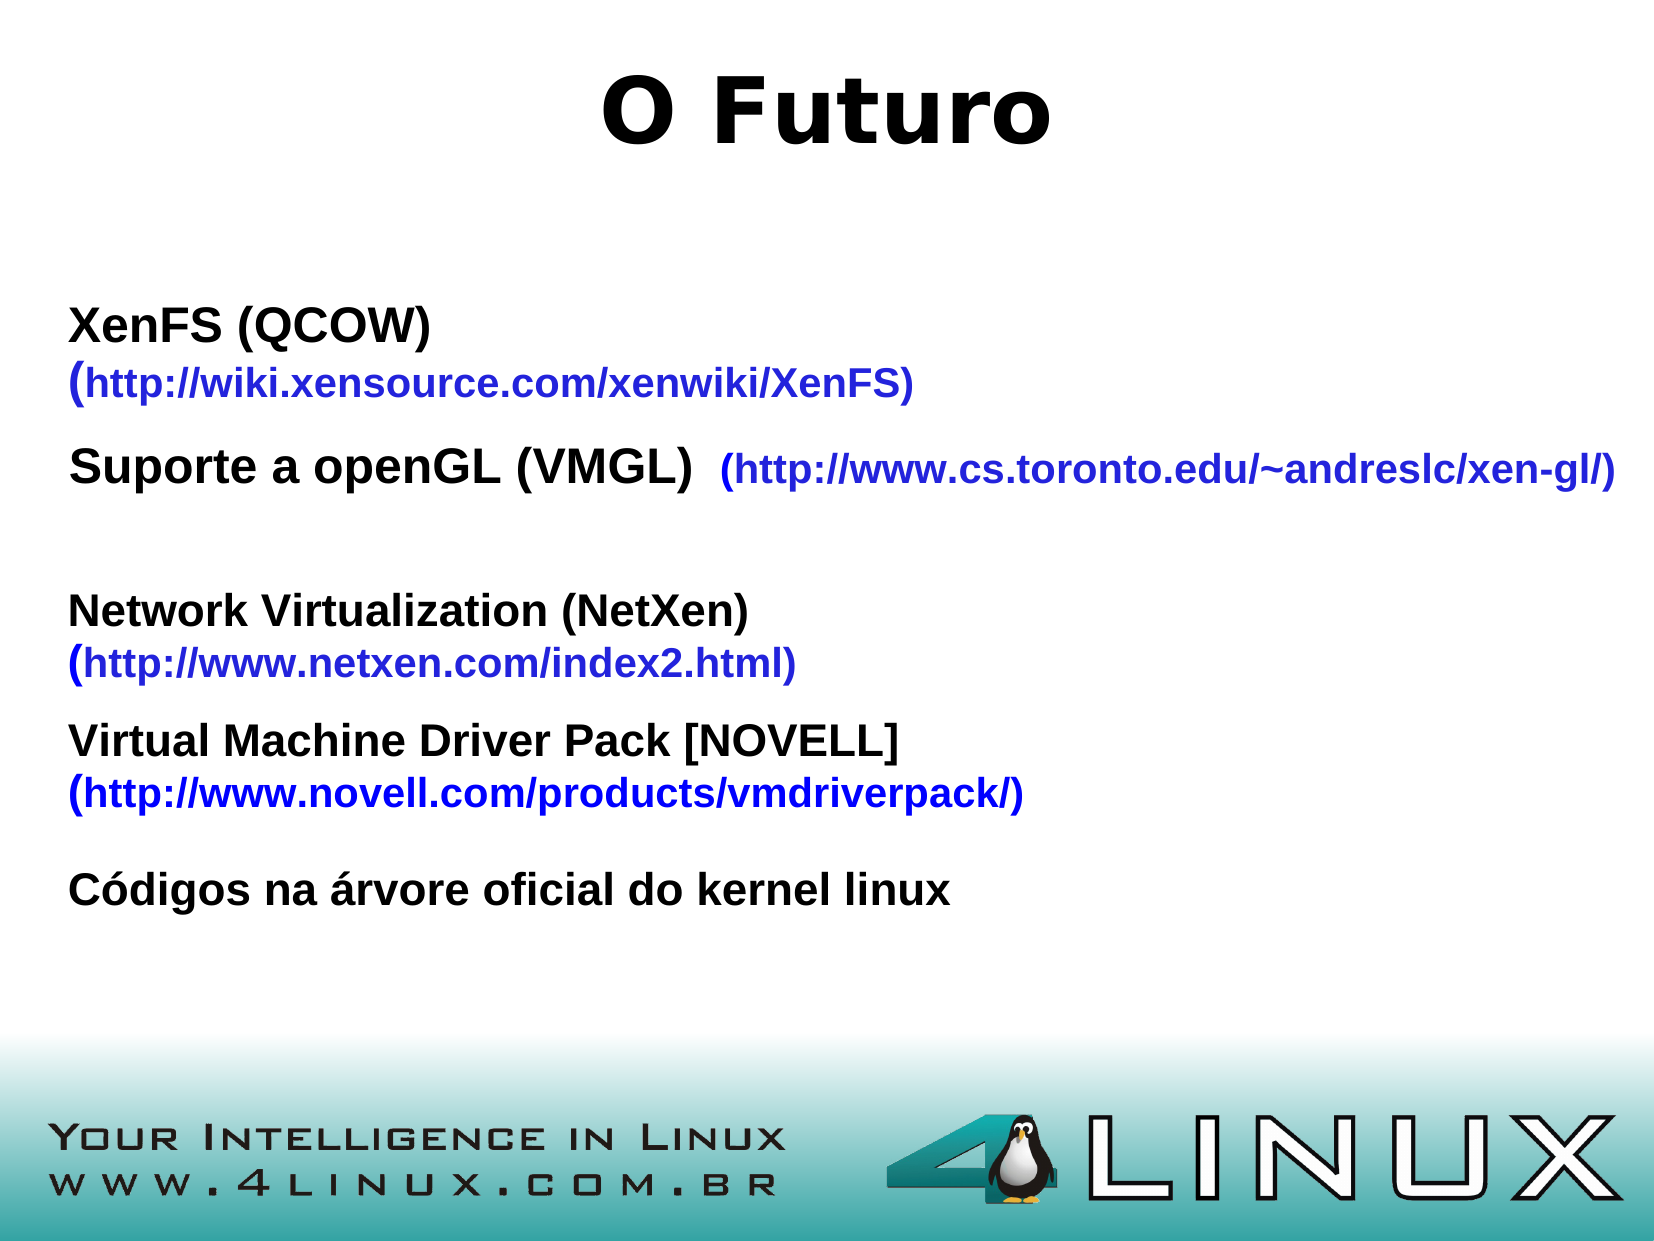

# O Futuro
XenFS (QCOW)
(http://wiki.xensource.com/xenwiki/XenFS)
Suporte a openGL (VMGL) (http://www.cs.toronto.edu/~andreslc/xen-gl/)
Network Virtualization (NetXen)
(http://www.netxen.com/index2.html)
Virtual Machine Driver Pack [NOVELL] (http://www.novell.com/products/vmdriverpack/)
Códigos na árvore oficial do kernel linux